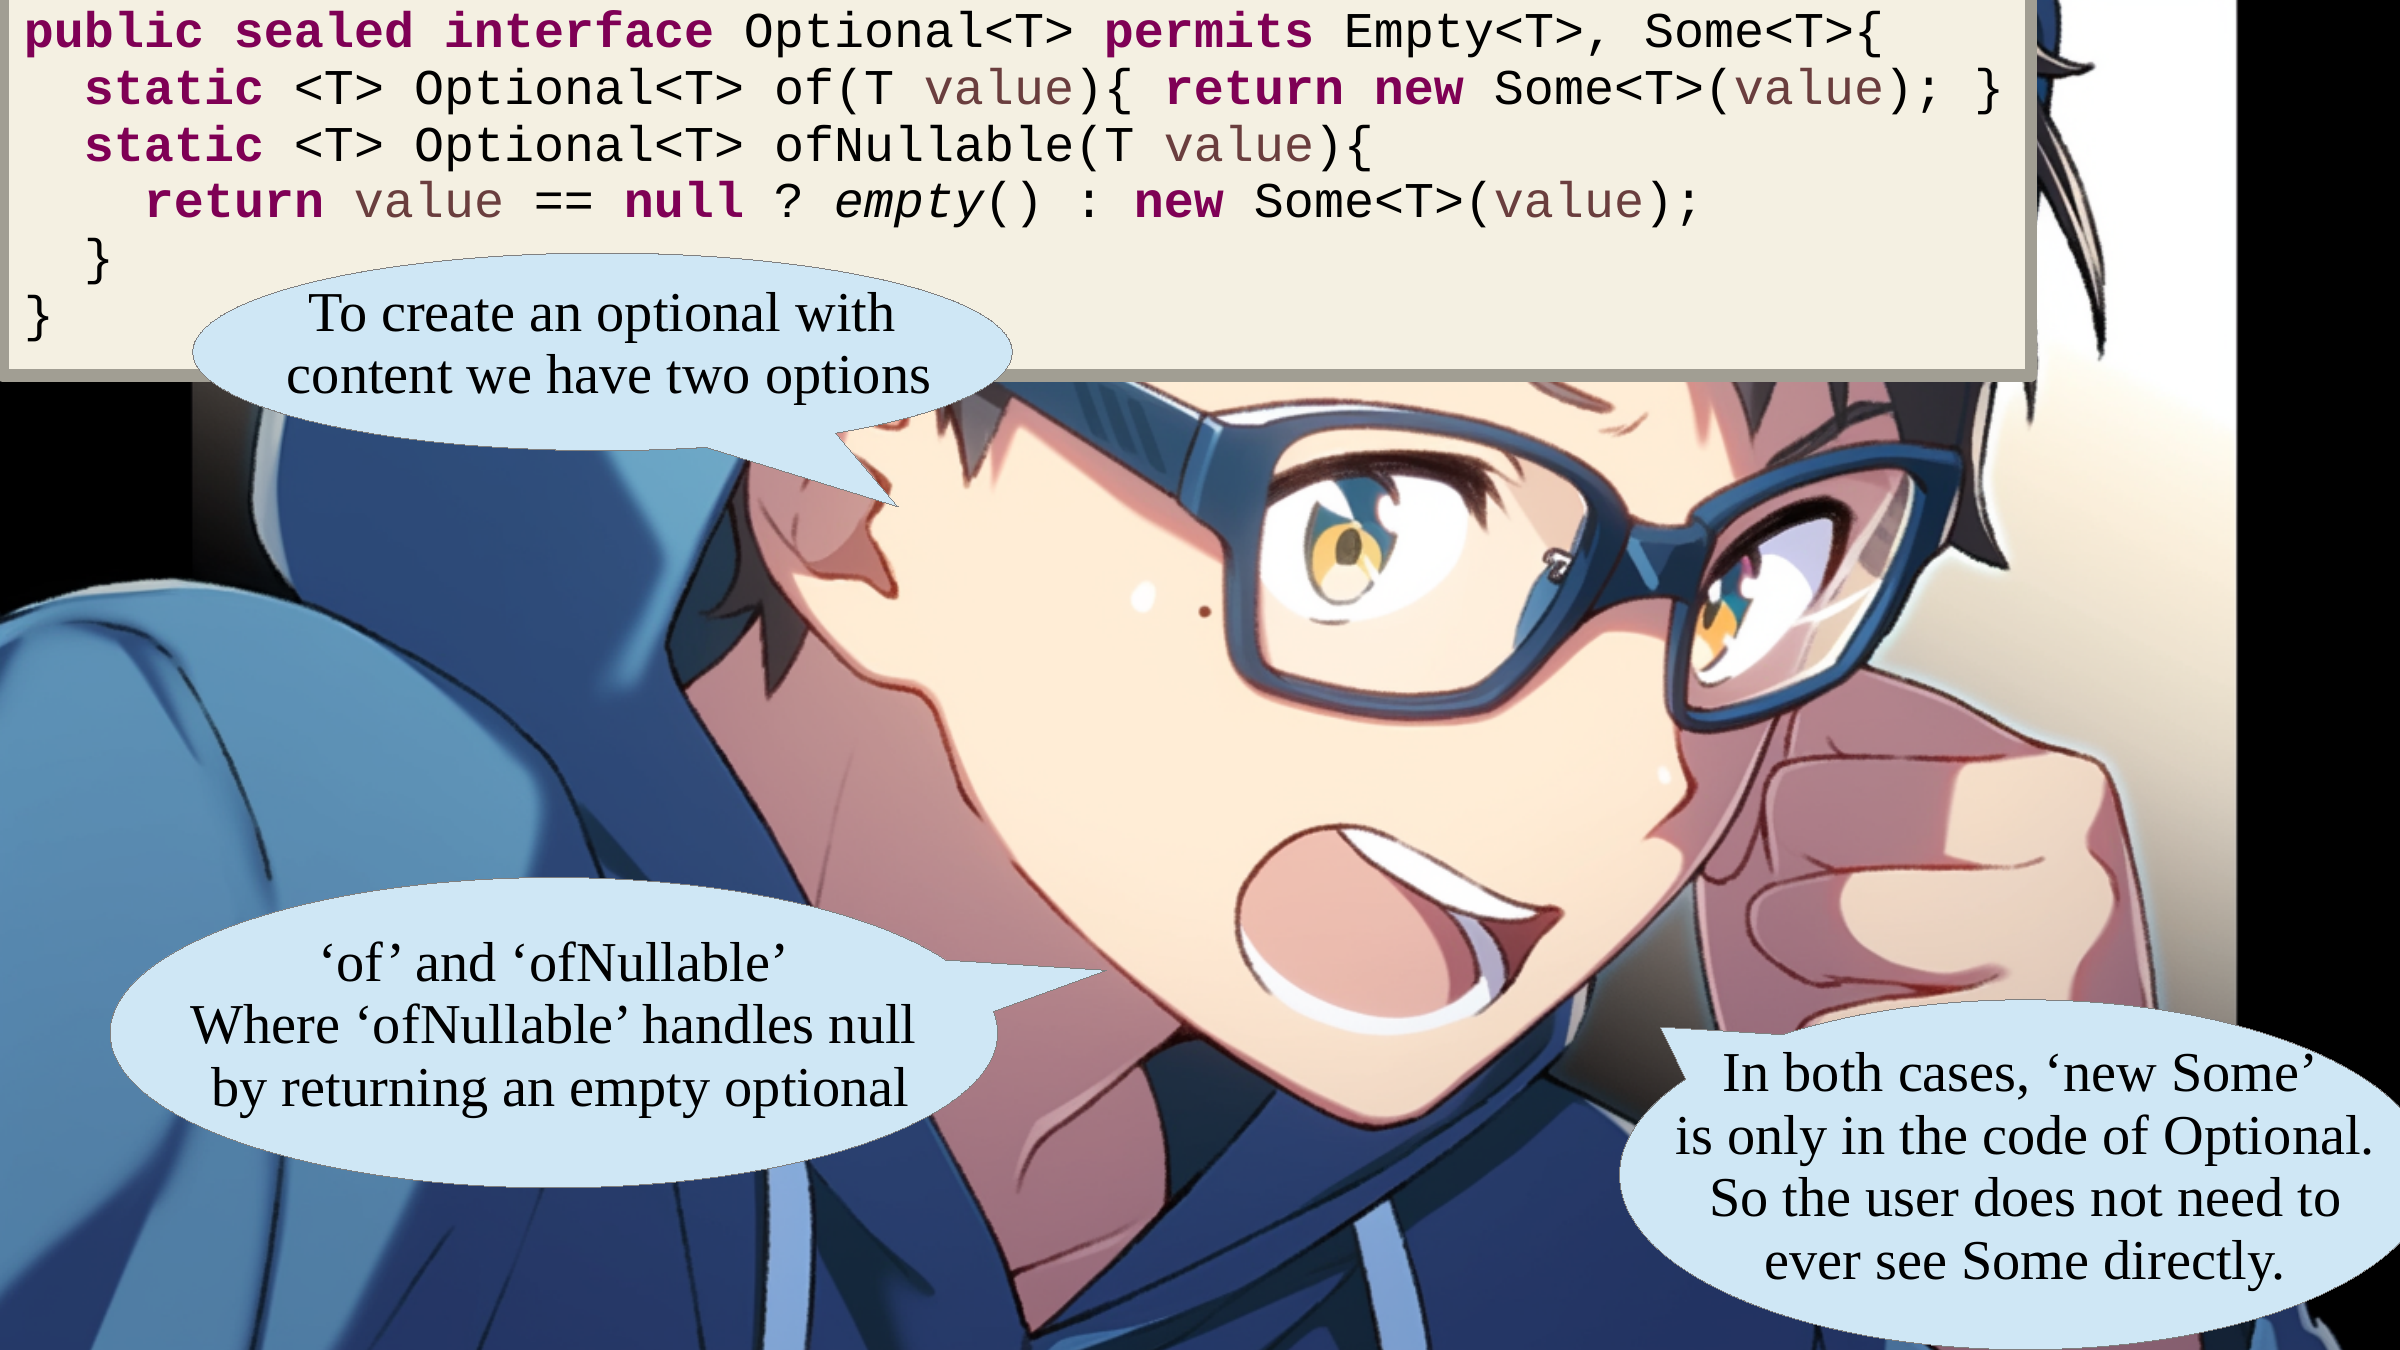

public sealed interface Optional<T> permits Empty<T>, Some<T>{
 static <T> Optional<T> of(T value){ return new Some<T>(value); }
 static <T> Optional<T> ofNullable(T value){
 return value == null ? empty() : new Some<T>(value);
 }
}
To create an optional with
 content we have two options
‘of’ and ‘ofNullable’
Where ‘ofNullable’ handles null
 by returning an empty optional
In both cases, ‘new Some’
is only in the code of Optional.
So the user does not need to
ever see Some directly.